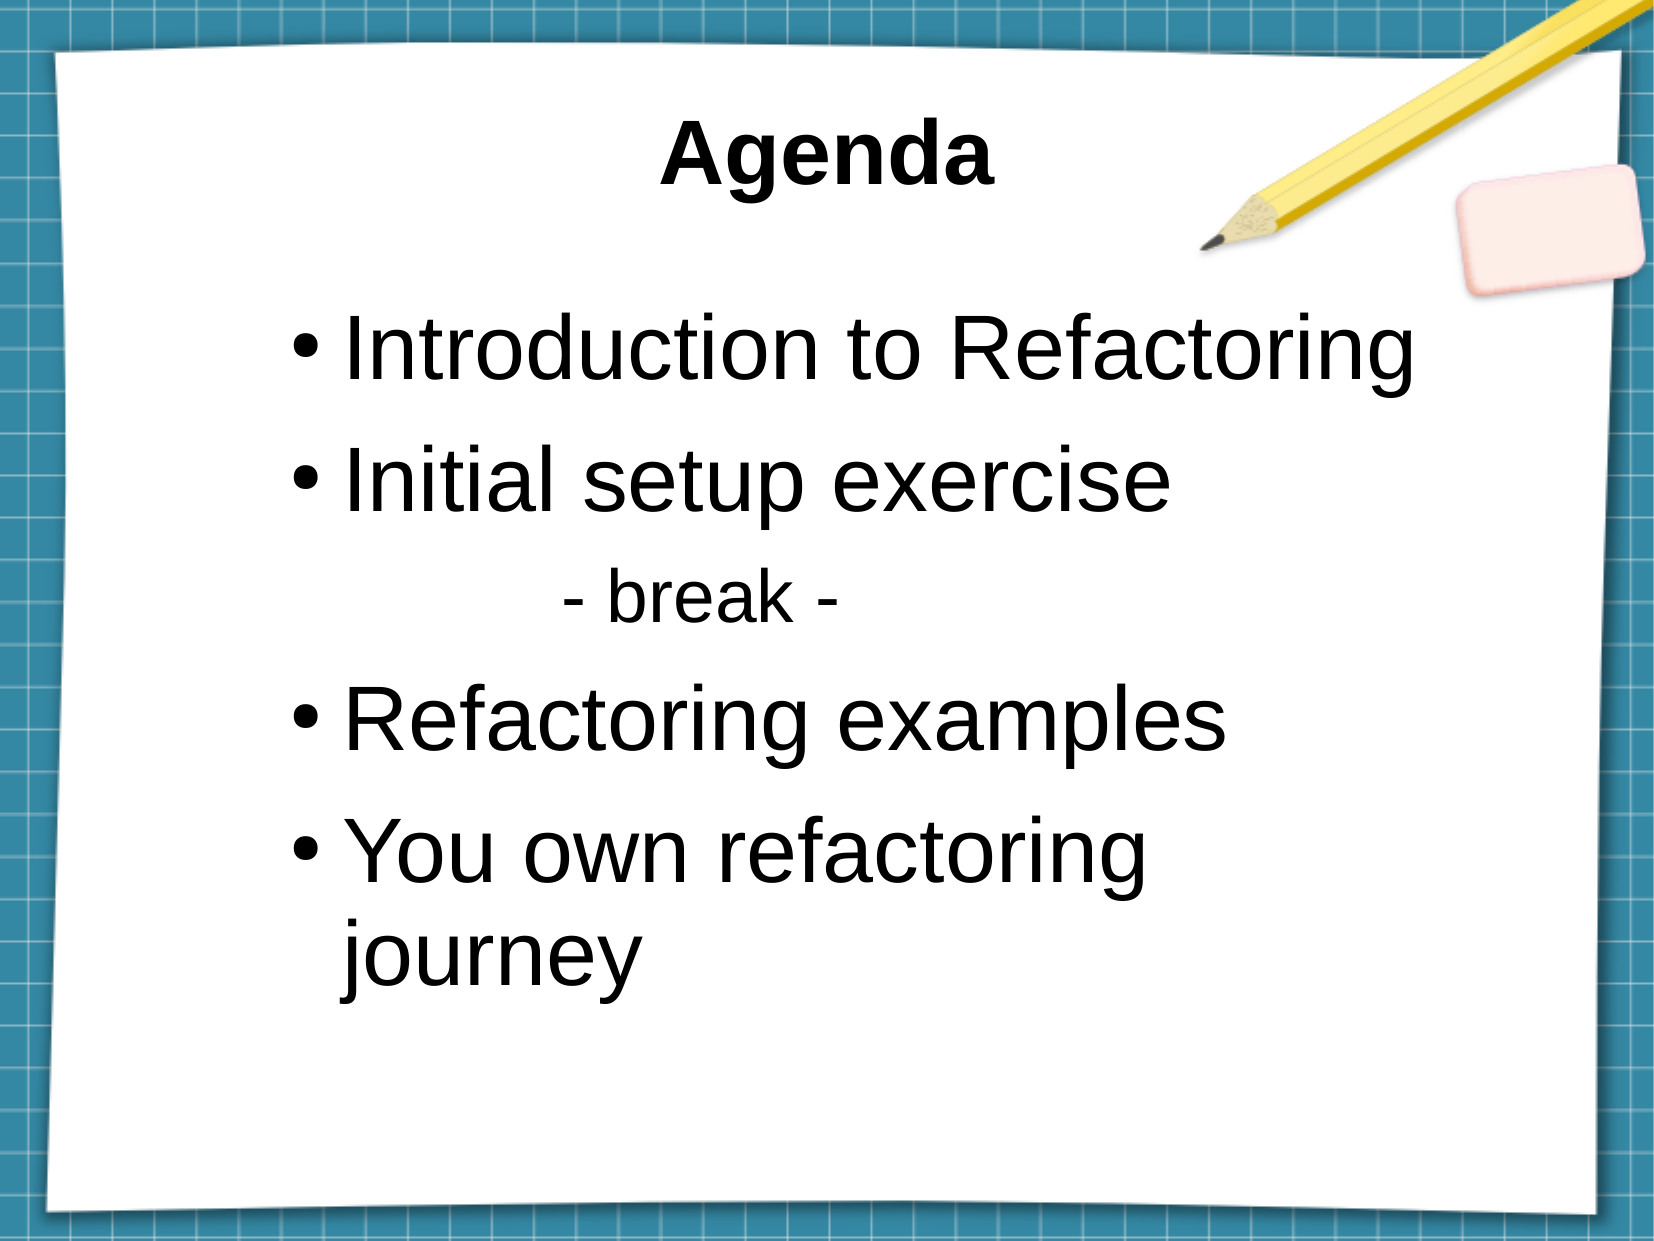

# Agenda
Introduction to Refactoring
Initial setup exercise
		- break -
Refactoring examples
You own refactoring journey